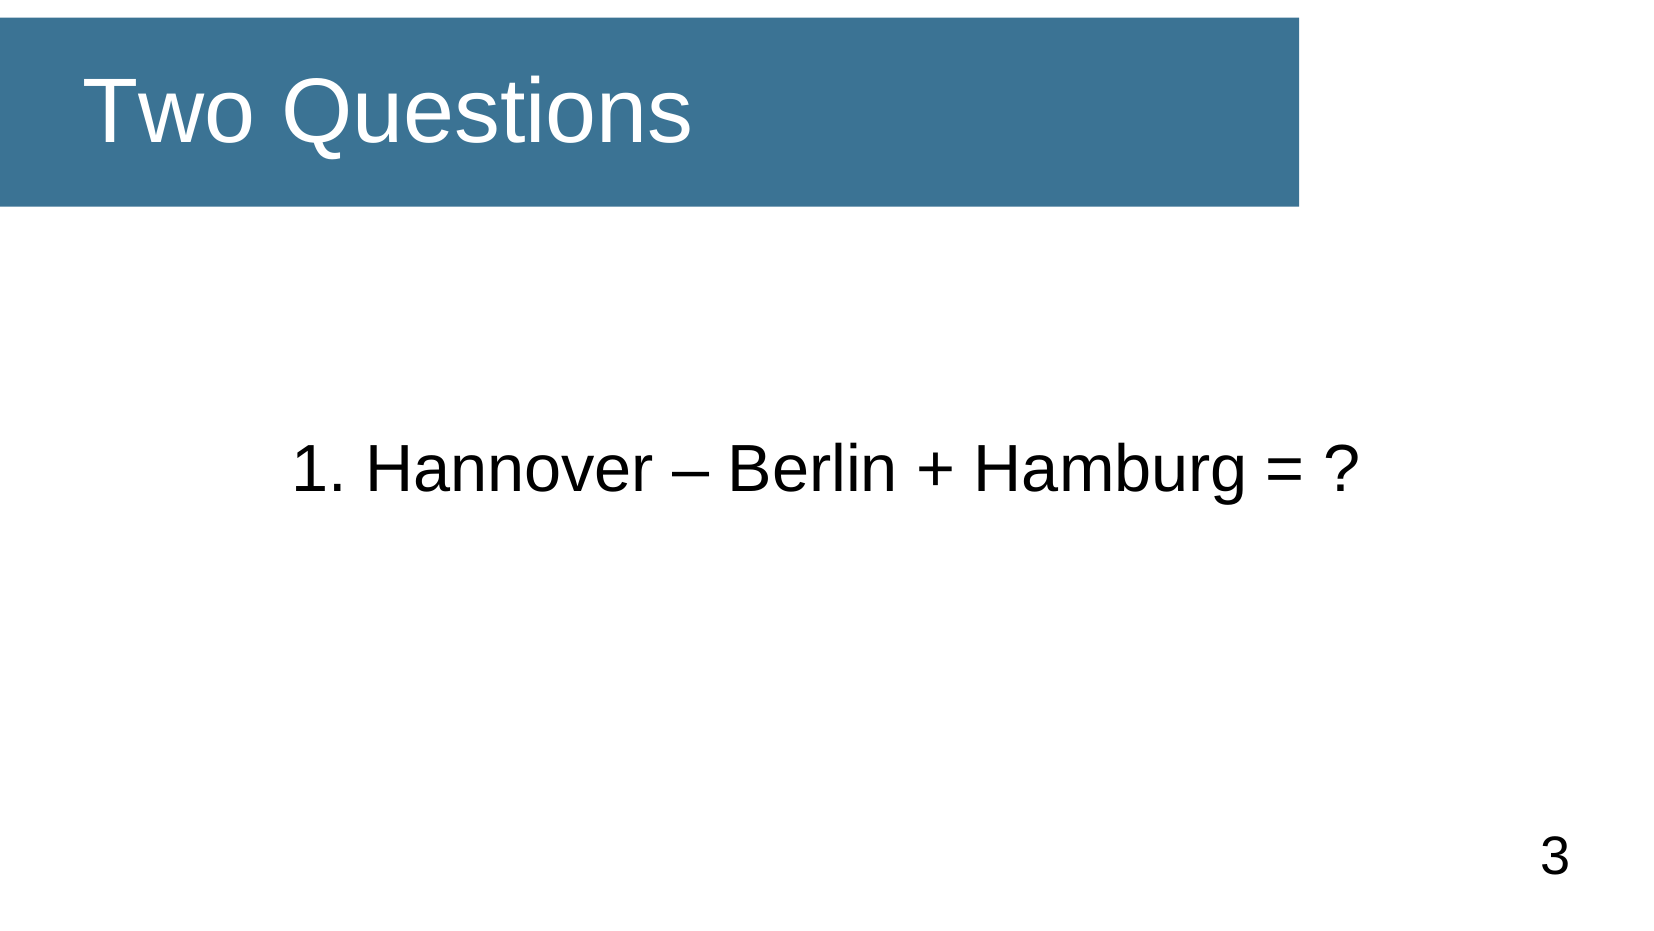

# Two Questions
1. Hannover – Berlin + Hamburg = ?